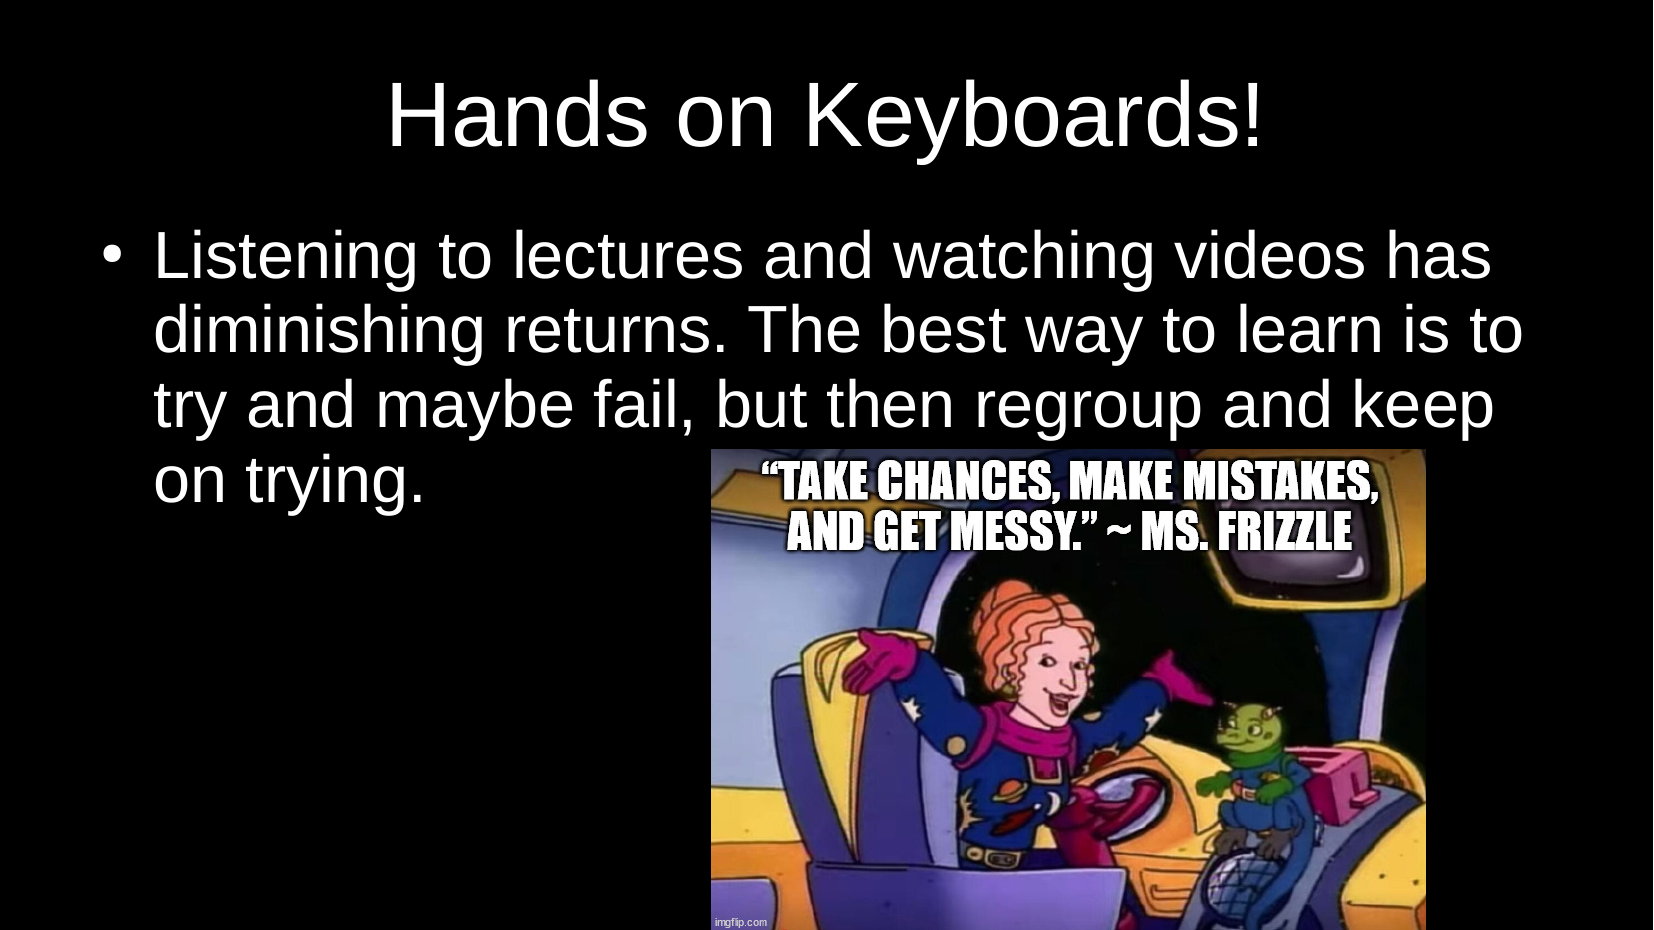

# Hands on Keyboards!
Listening to lectures and watching videos has diminishing returns. The best way to learn is to try and maybe fail, but then regroup and keep on trying.